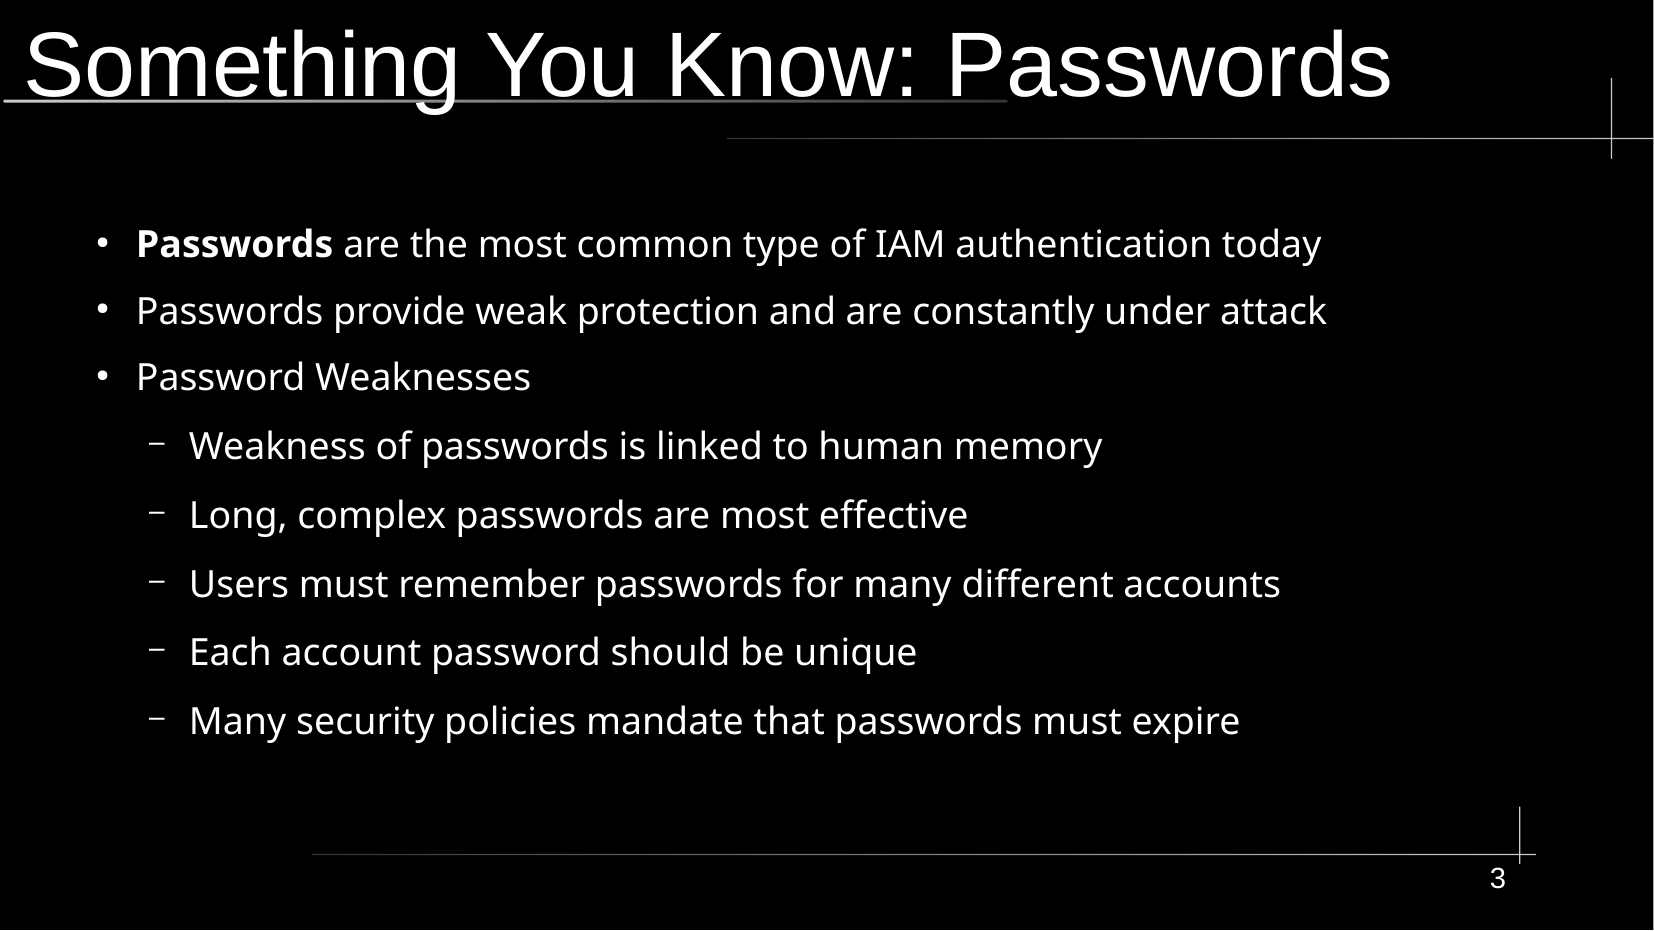

# Something You Know: Passwords
Passwords are the most common type of IAM authentication today
Passwords provide weak protection and are constantly under attack
Password Weaknesses
Weakness of passwords is linked to human memory
Long, complex passwords are most effective
Users must remember passwords for many different accounts
Each account password should be unique
Many security policies mandate that passwords must expire
3